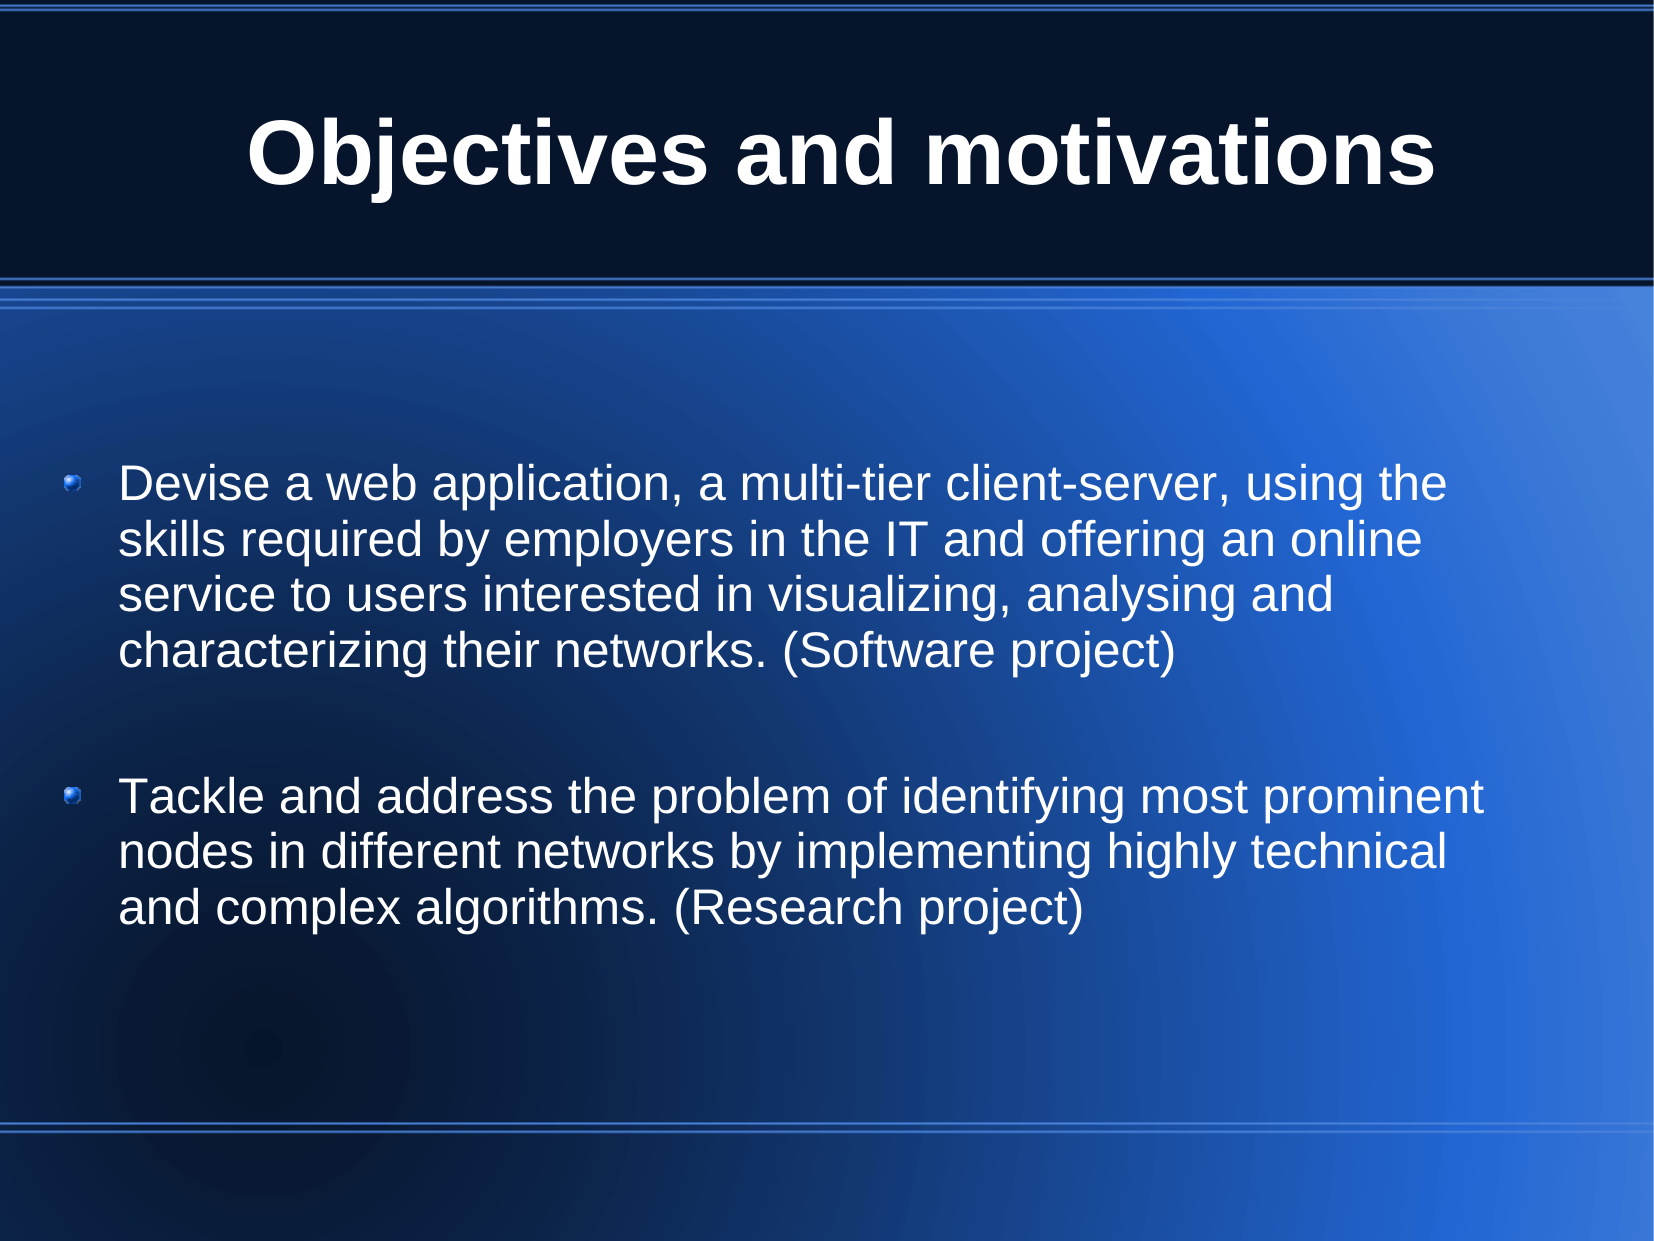

# Objectives and motivations
Devise a web application, a multi-tier client-server, using the skills required by employers in the IT and offering an online service to users interested in visualizing, analysing and characterizing their networks. (Software project)
Tackle and address the problem of identifying most prominent nodes in different networks by implementing highly technical and complex algorithms. (Research project)